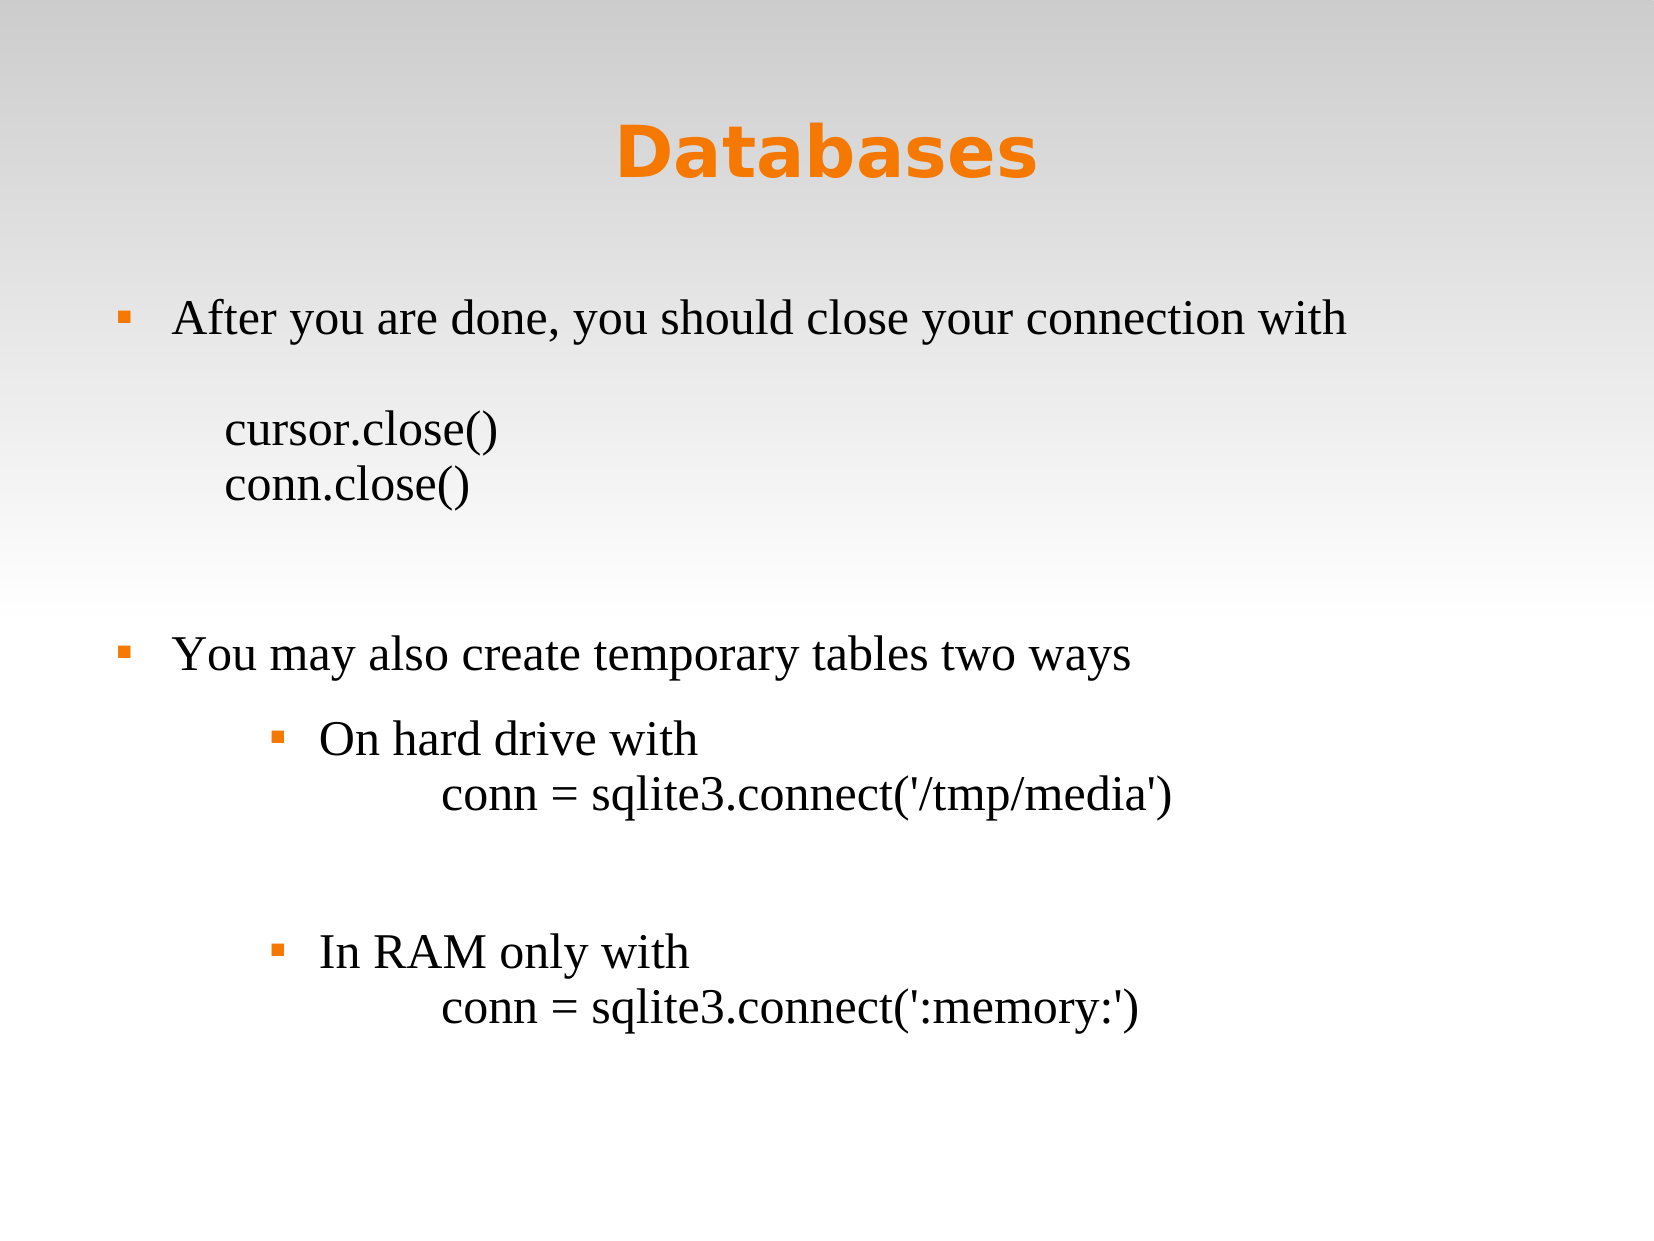

# Databases
After you are done, you should close your connection with
cursor.close()
conn.close()
You may also create temporary tables two ways
On hard drive with
	conn = sqlite3.connect('/tmp/media')
In RAM only with
	conn = sqlite3.connect(':memory:')